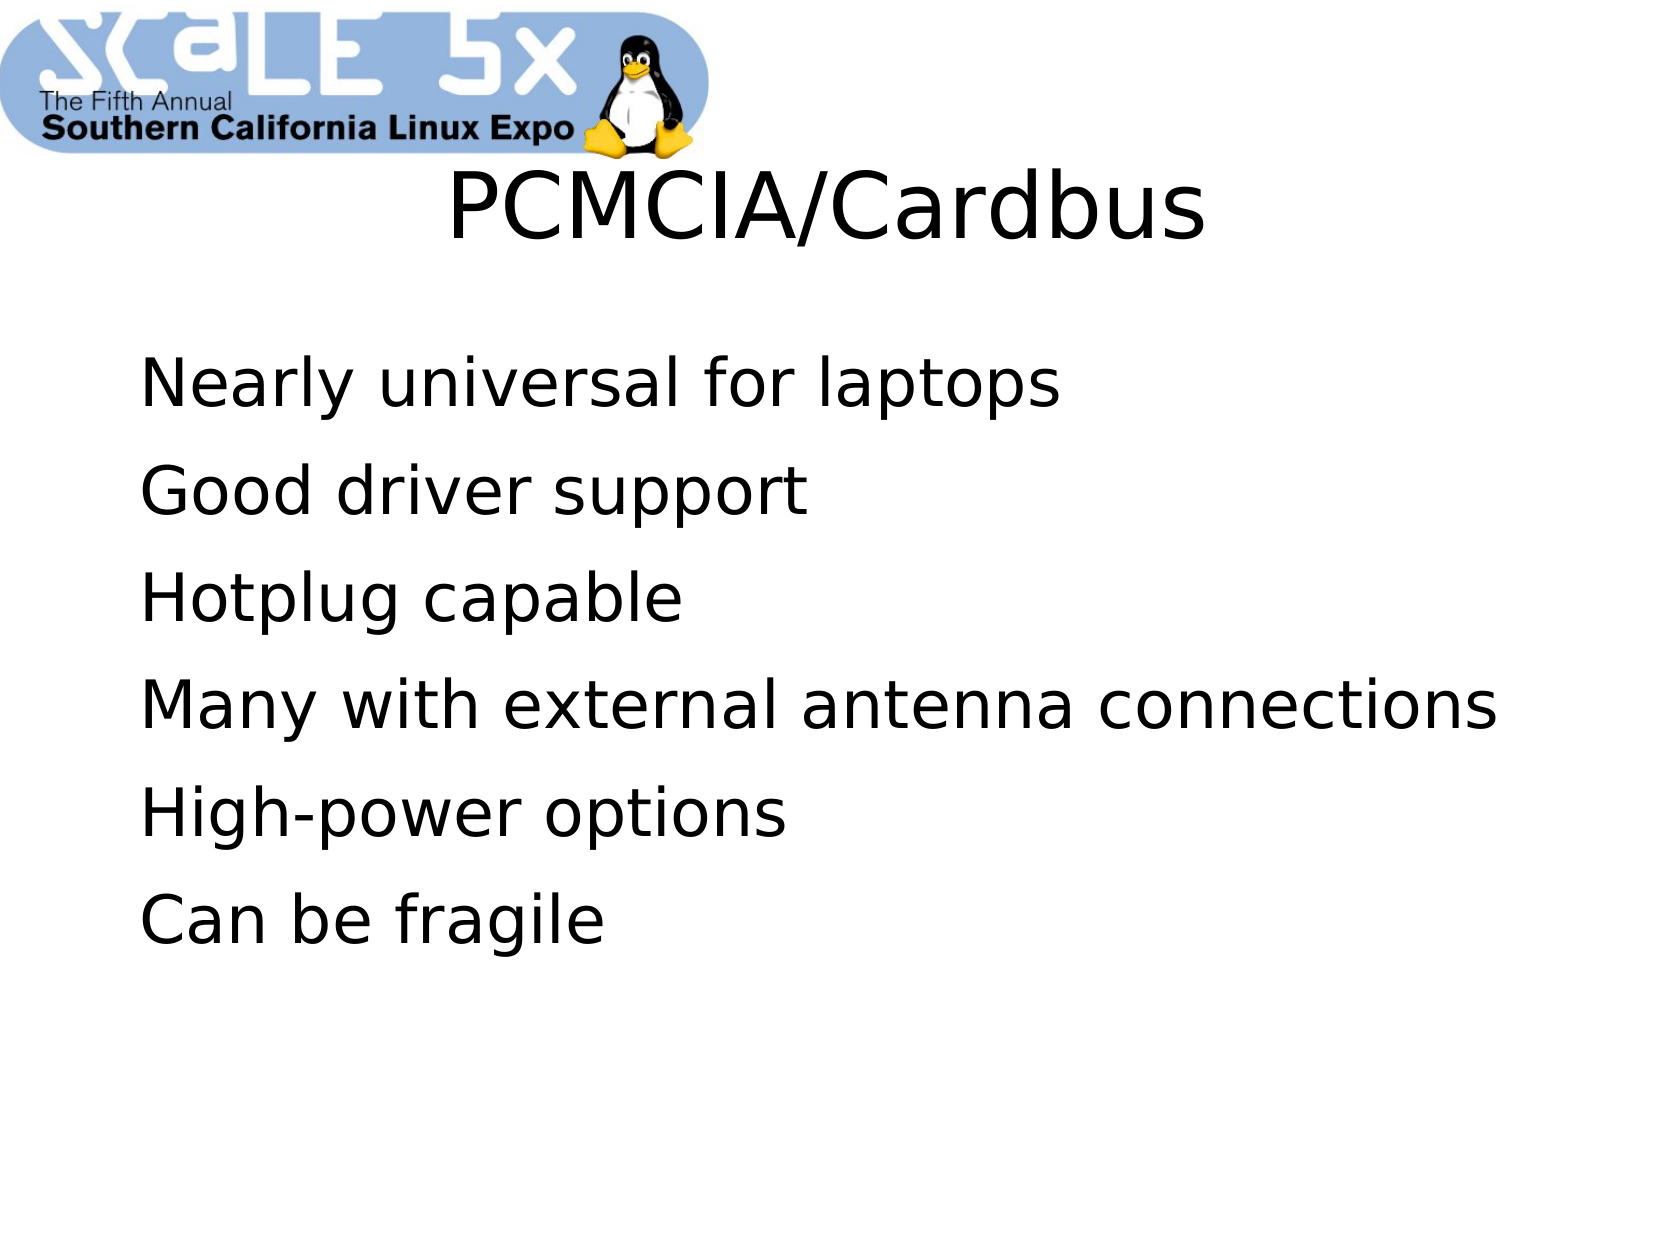

# PCMCIA/Cardbus
Nearly universal for laptops
Good driver support
Hotplug capable
Many with external antenna connections
High-power options
Can be fragile